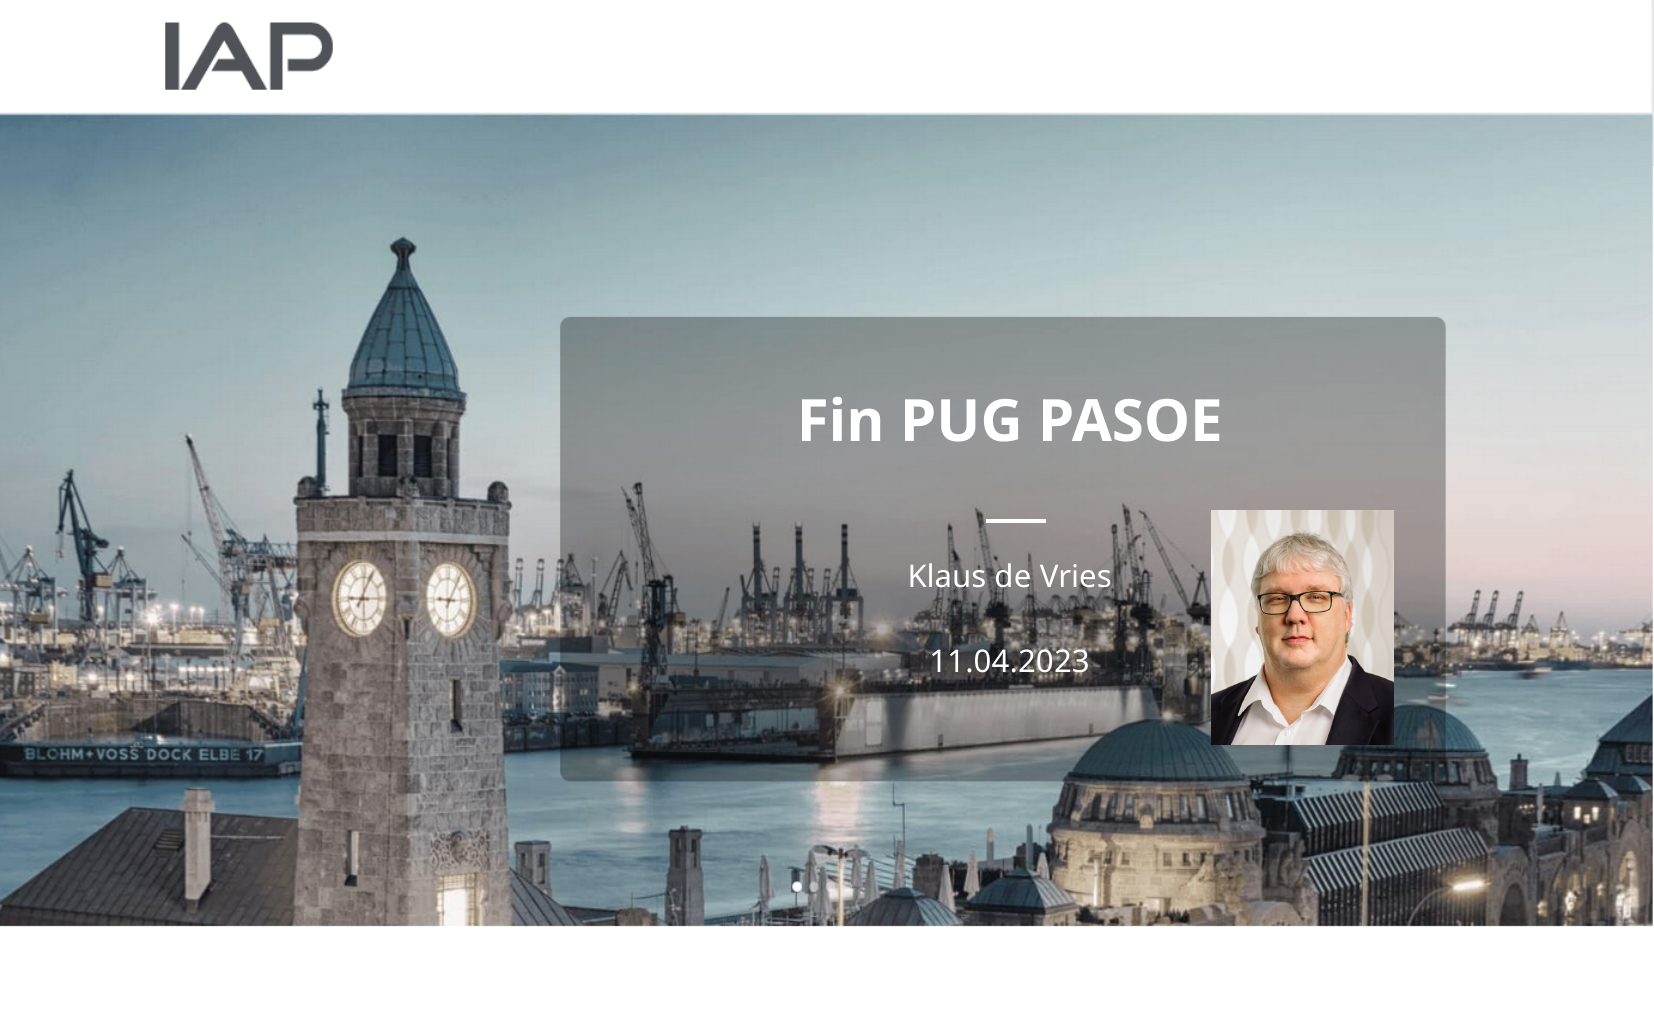

Fin PUG PASOE
Klaus de Vries
11.04.2023
© IAP GmbH, 2022
1